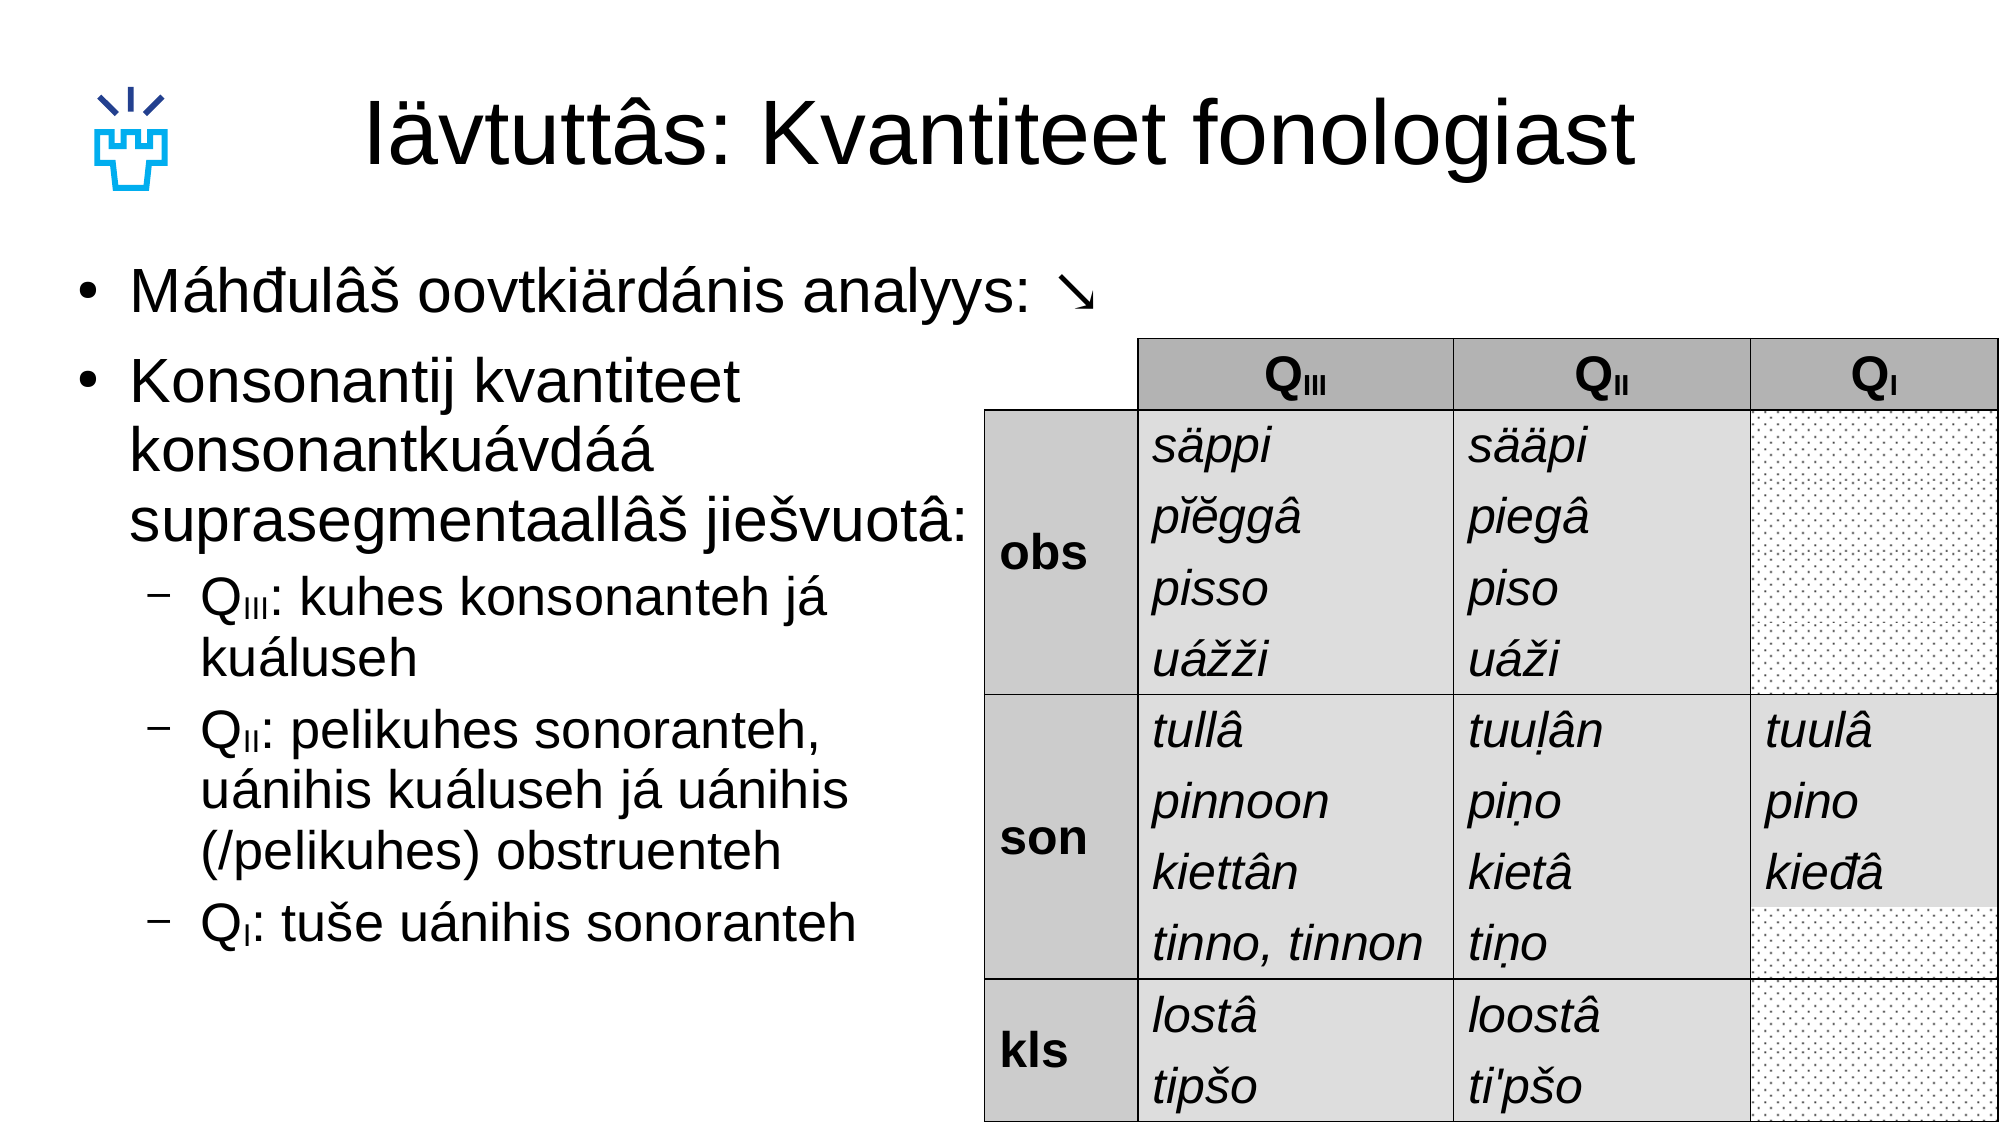

# Iävtuttâs: Kvantiteet fonologiast
Máhđulâš oovtkiärdánis analyys: ↘
Konsonantij kvantiteet
konsonantkuávdáá
suprasegmentaallâš jiešvuotâ:
QIII: kuhes konsonanteh já
kuáluseh
QII: pelikuhes sonoranteh,
uánihis kuáluseh já uánihis
(/pelikuhes) obstruenteh
QI: tuše uánihis sonoranteh
| | QIII | QII | QI |
| --- | --- | --- | --- |
| obs | säppi | sääpi | |
| | pĭĕggâ | piegâ | |
| | pisso | piso | |
| | uážži | uáži | |
| son | tullâ | tuuḷân | tuulâ |
| | pinnoon | piṇo | pino |
| | kiettân | kietâ | kieđâ |
| | tinno, tinnon | tiṇo | |
| kls | lostâ | loostâ | |
| | tipšo | ti'pšo | |
https://github.com/tkoukkar/anaraskiela/blob/master/Koukkari_Tuomas-CIFUXIII-oovdanpyehtim.pdf